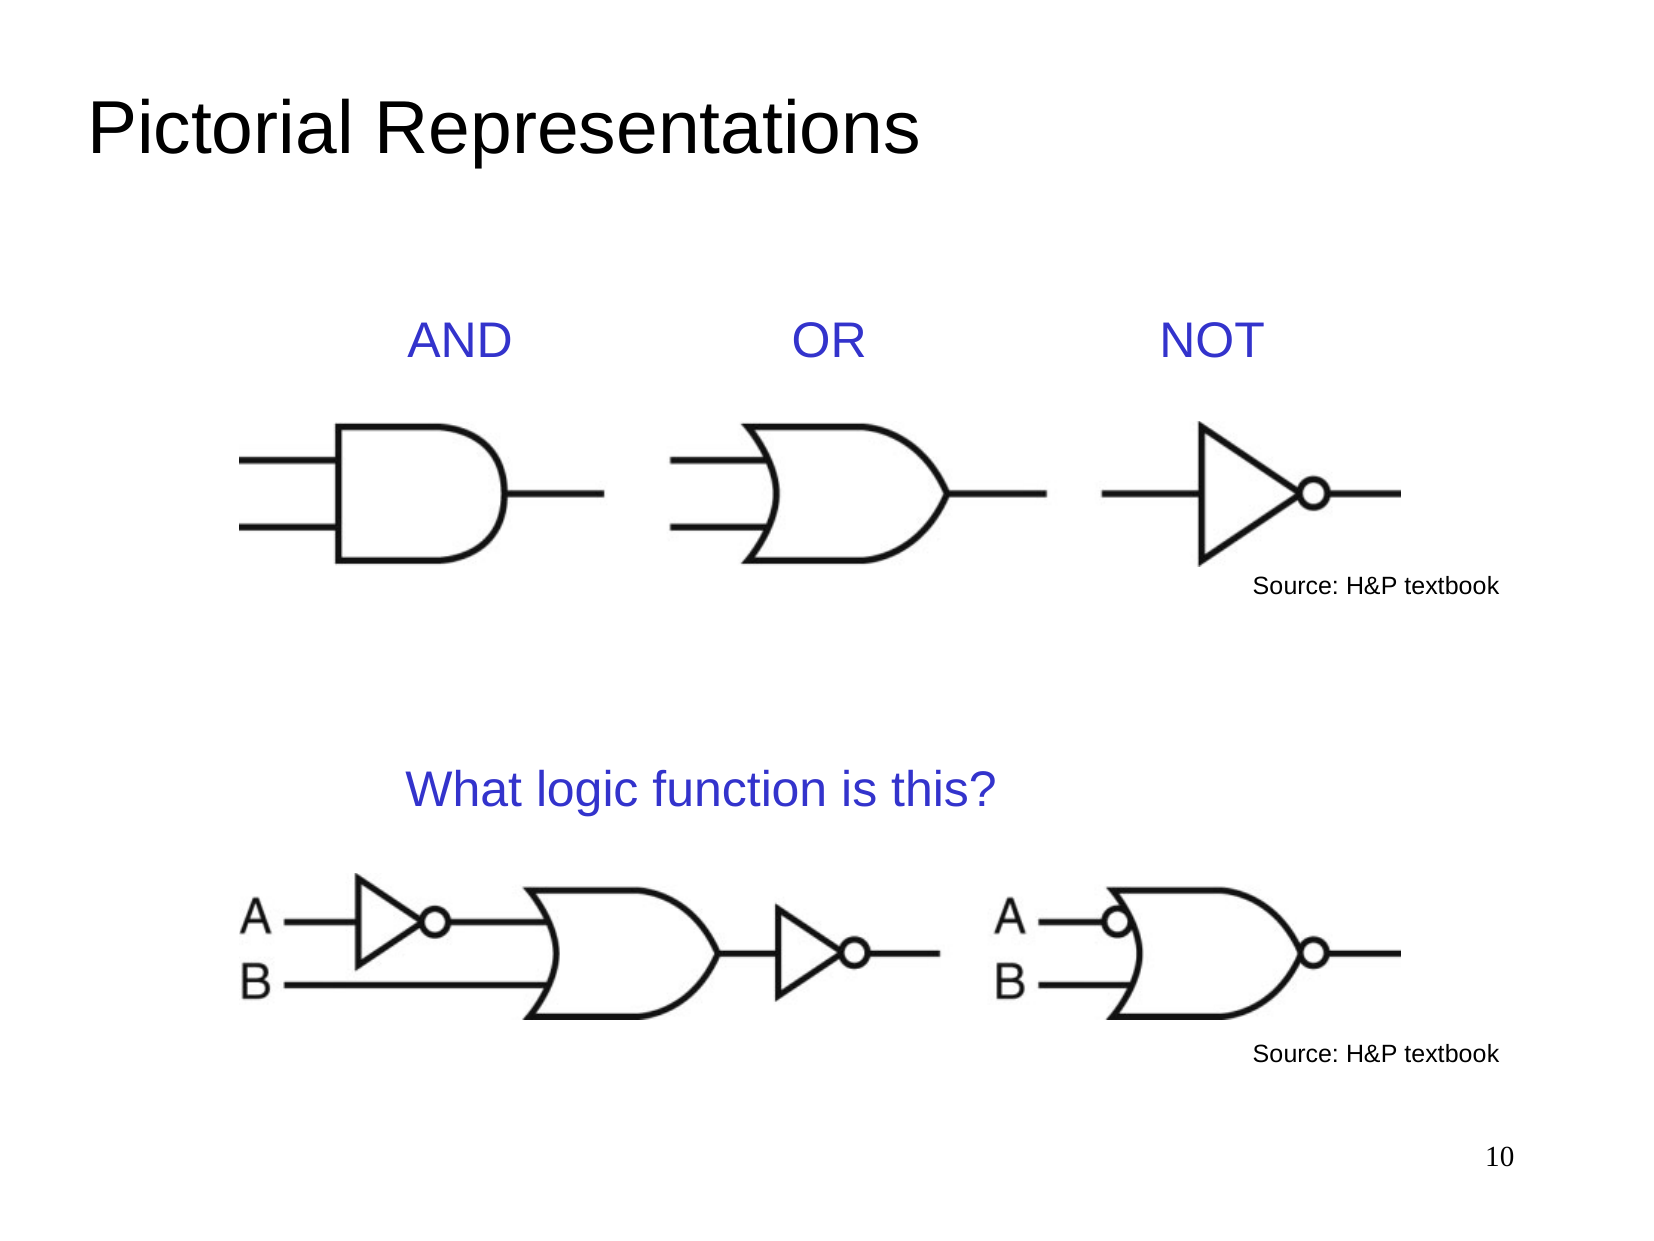

Pictorial Representations
 AND OR NOT
Source: H&P textbook
What logic function is this?
Source: H&P textbook